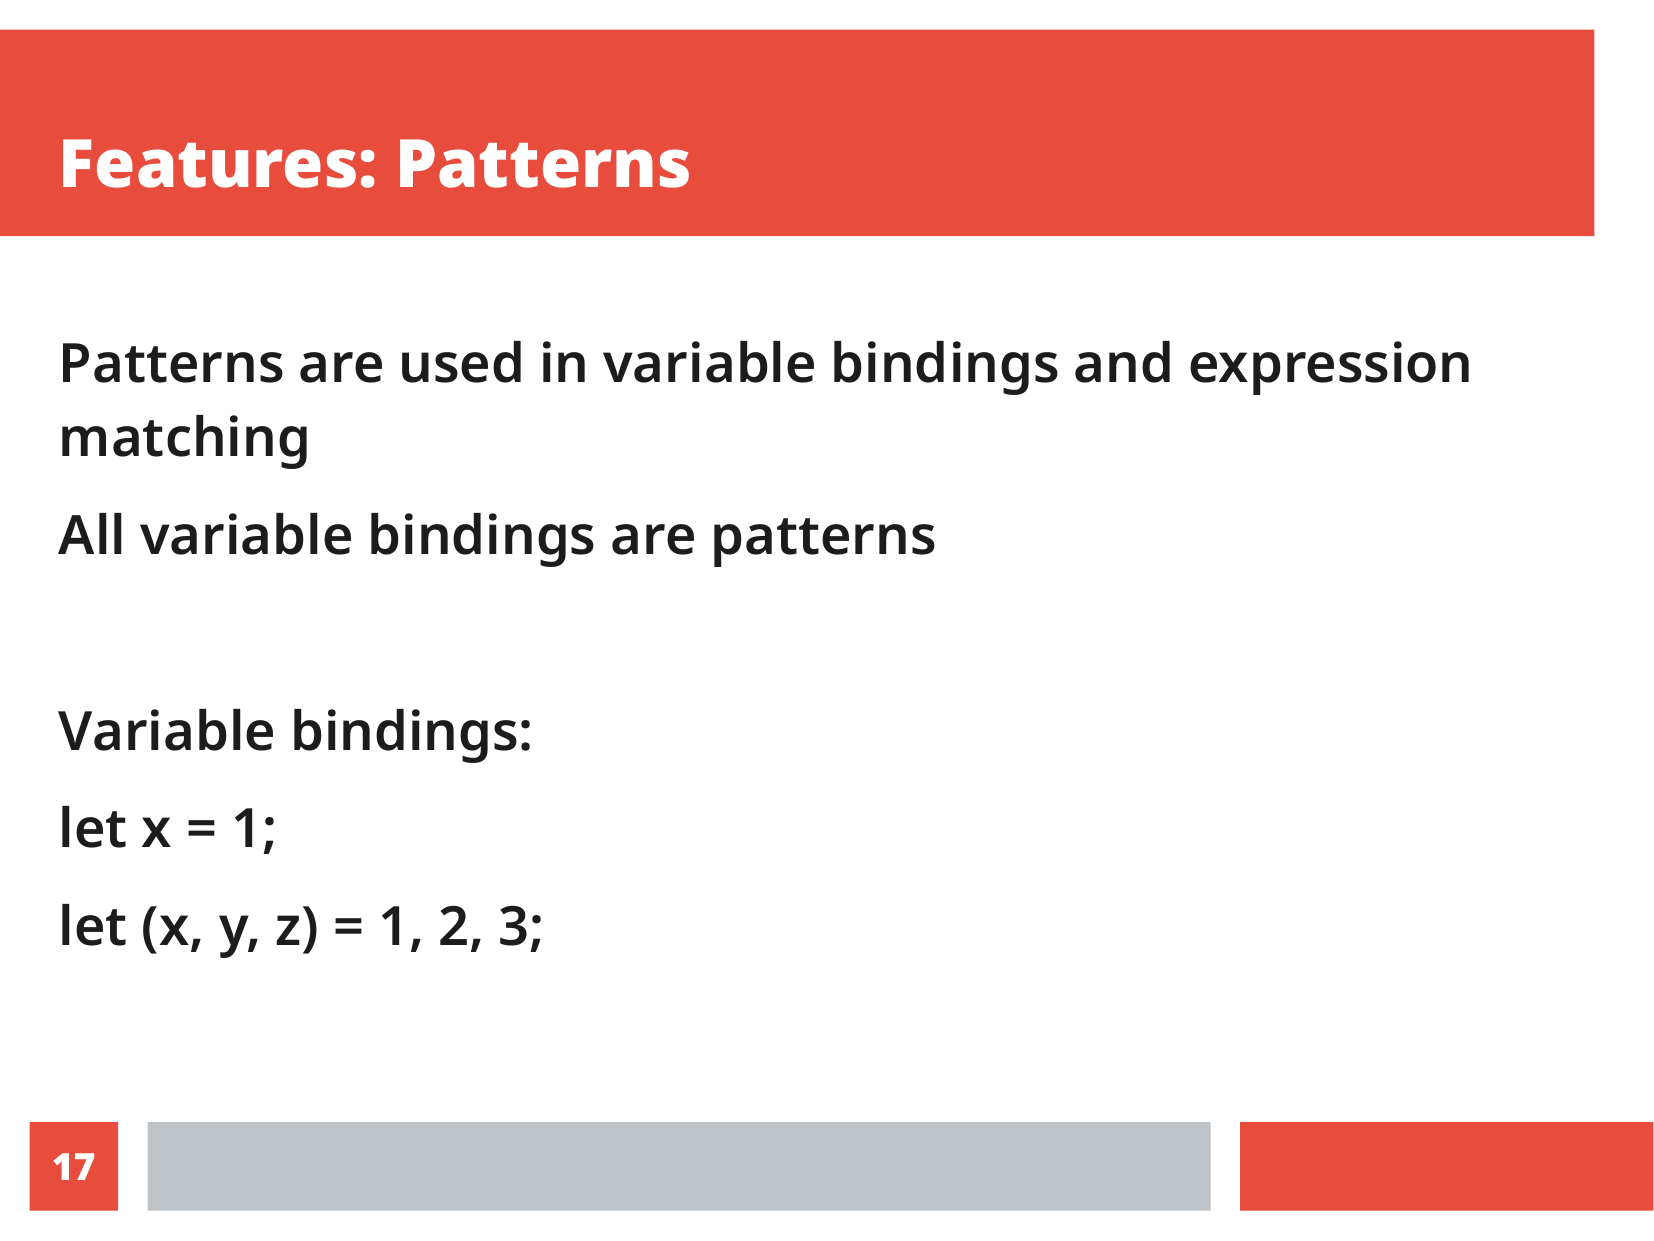

# Features: Patterns
Patterns are used in variable bindings and expression matching
All variable bindings are patterns
Variable bindings:
let x = 1;
let (x, y, z) = 1, 2, 3;
17